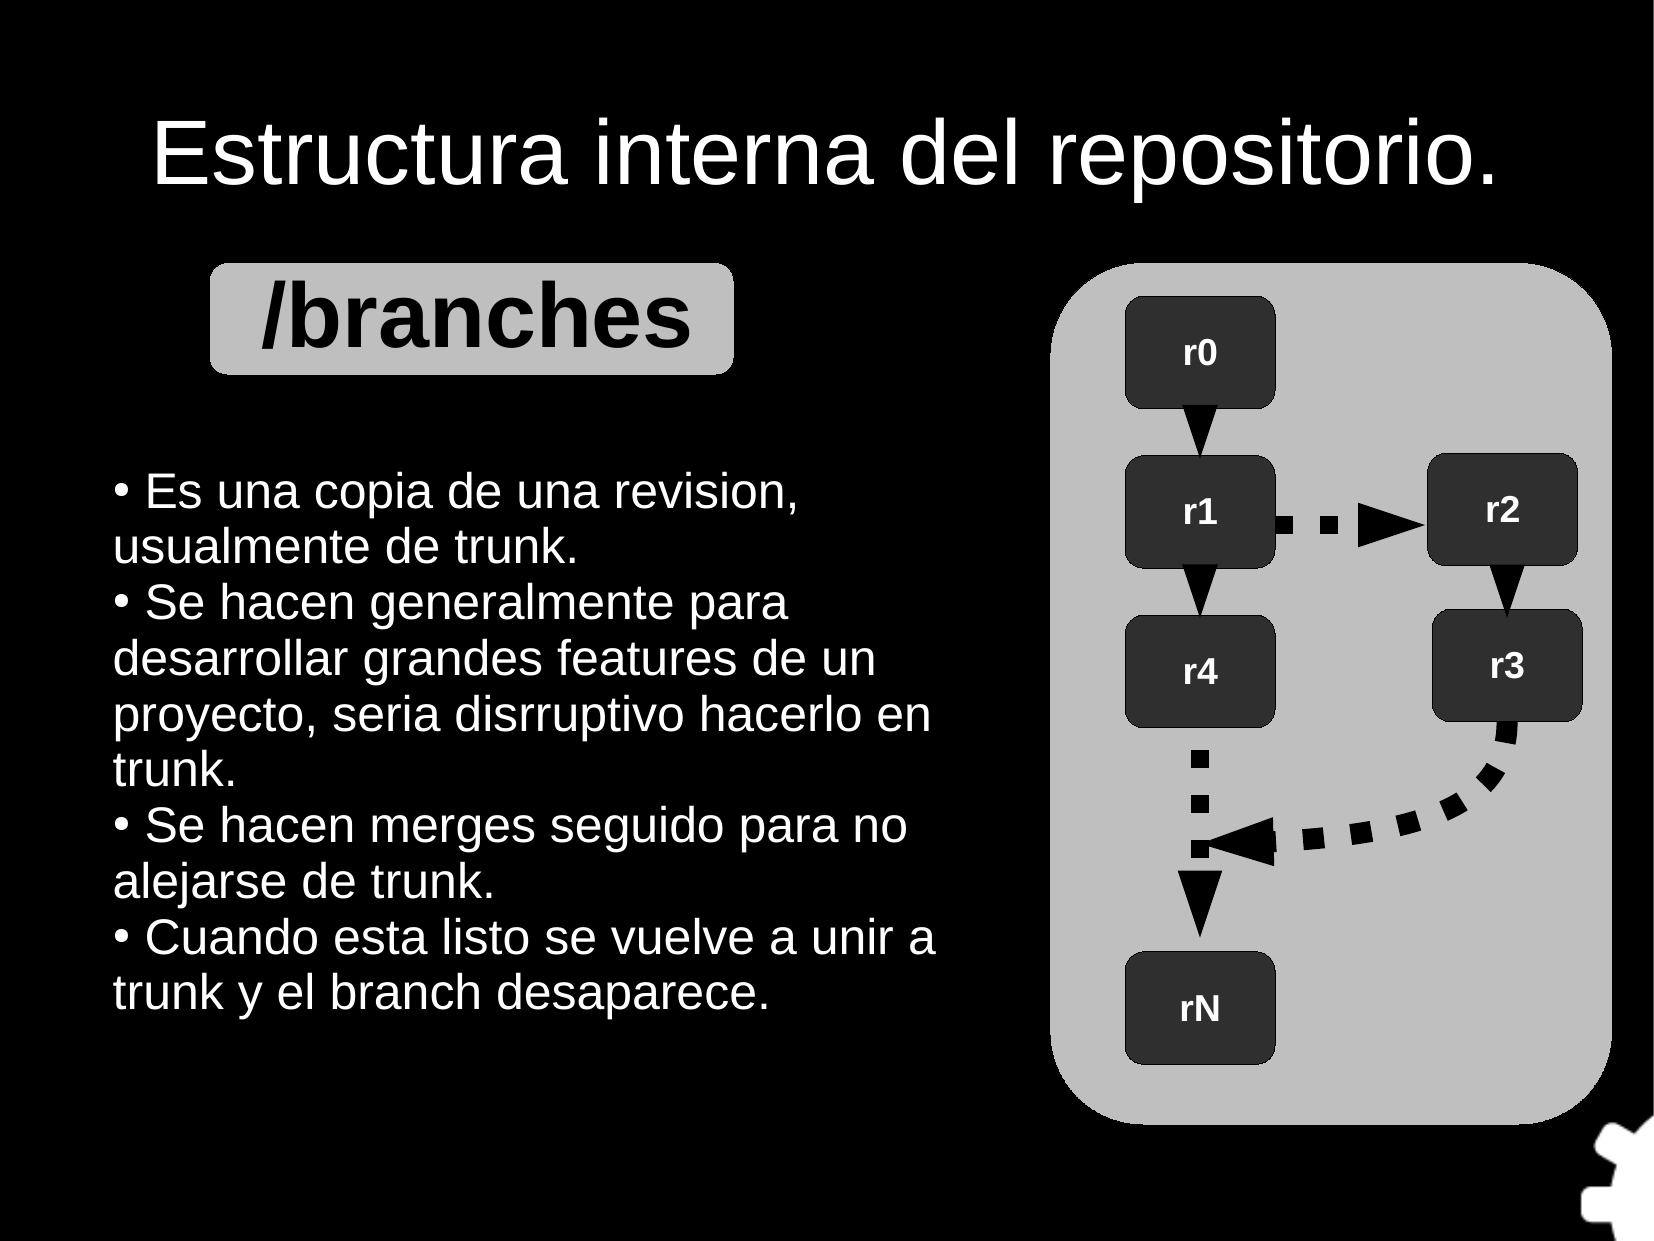

# Estructura interna del repositorio.
/branches
r0
r2
 Es una copia de una revision, usualmente de trunk.
 Se hacen generalmente para desarrollar grandes features de un proyecto, seria disrruptivo hacerlo en trunk.
 Se hacen merges seguido para no alejarse de trunk.
 Cuando esta listo se vuelve a unir a trunk y el branch desaparece.
r1
r3
r4
rN